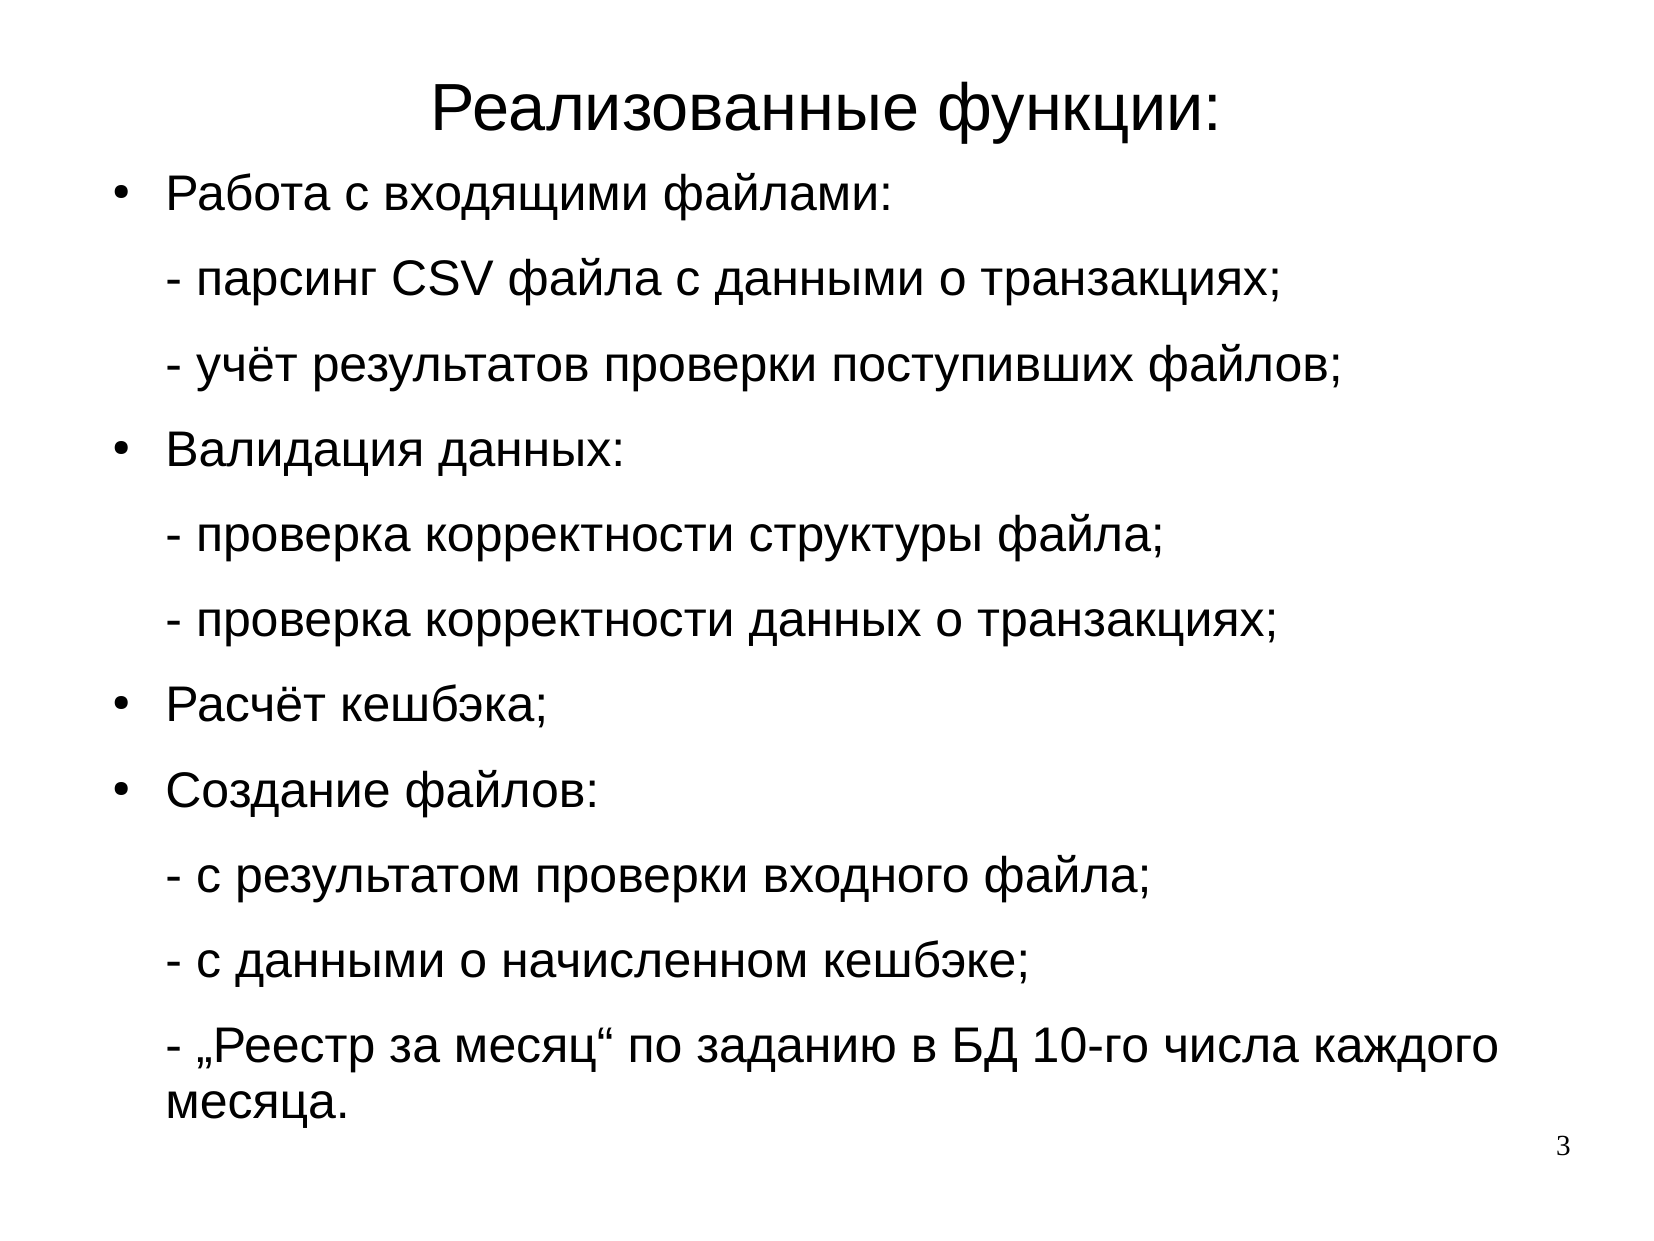

# Реализованные функции:
Работа с входящими файлами:
- парсинг CSV файла с данными о транзакциях;
- учёт результатов проверки поступивших файлов;
Валидация данных:
- проверка корректности структуры файла;
- проверка корректности данных о транзакциях;
Расчёт кешбэка;
Создание файлов:
- с результатом проверки входного файла;
- с данными о начисленном кешбэке;
- „Реестр за месяц“ по заданию в БД 10-го числа каждого месяца.
3